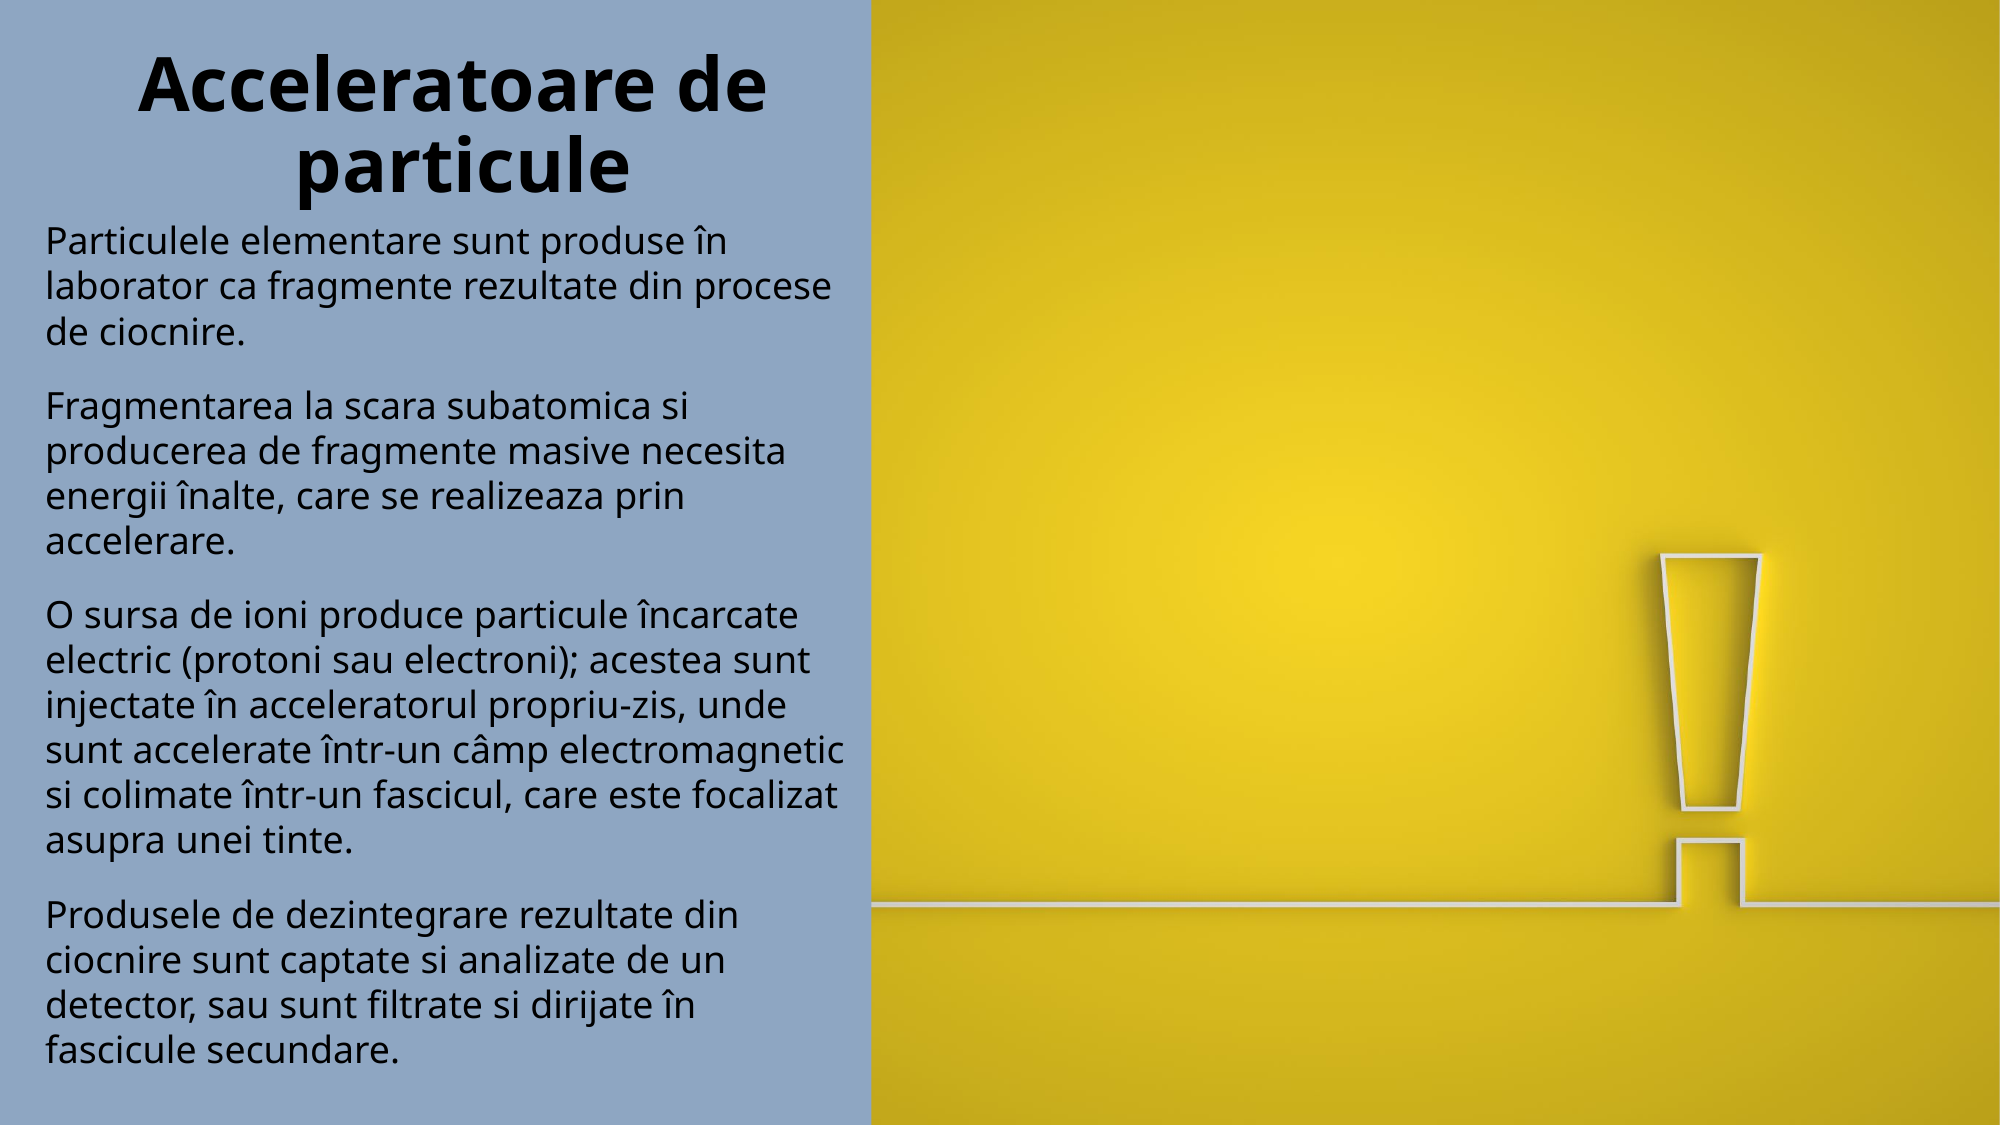

# Acceleratoare de particule
Particulele elementare sunt produse în laborator ca fragmente rezultate din procese de ciocnire.
Fragmentarea la scara subatomica si producerea de fragmente masive necesita energii înalte, care se realizeaza prin accelerare.
O sursa de ioni produce particule încarcate electric (protoni sau electroni); acestea sunt injectate în acceleratorul propriu-zis, unde sunt accelerate într-un câmp electromagnetic si colimate într-un fascicul, care este focalizat asupra unei tinte.
Produsele de dezintegrare rezultate din ciocnire sunt captate si analizate de un detector, sau sunt filtrate si dirijate în fascicule secundare.